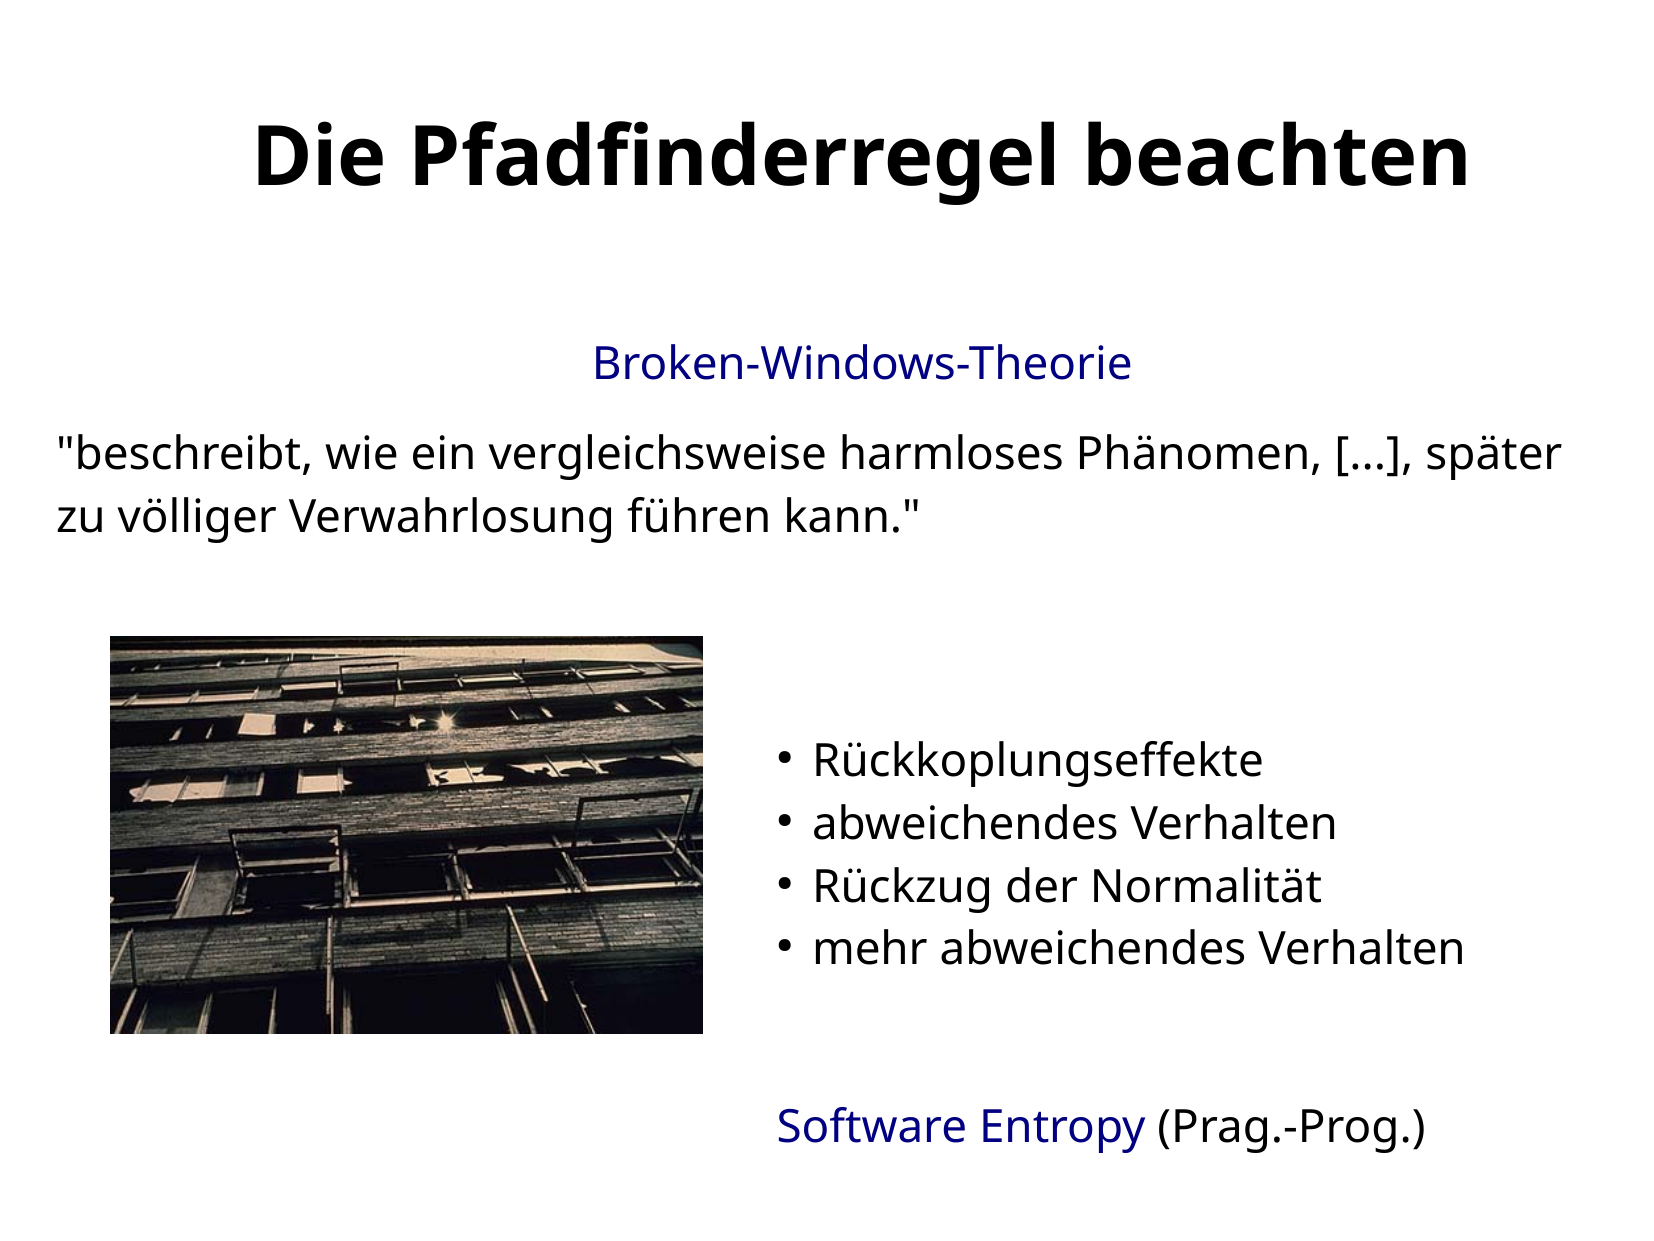

# Die Pfadfinderregel beachten
Broken-Windows-Theorie
"beschreibt, wie ein vergleichsweise harmloses Phänomen, [...], später zu völliger Verwahrlosung führen kann."
Rückkoplungseffekte
abweichendes Verhalten
Rückzug der Normalität
mehr abweichendes Verhalten
Software Entropy (Prag.-Prog.)